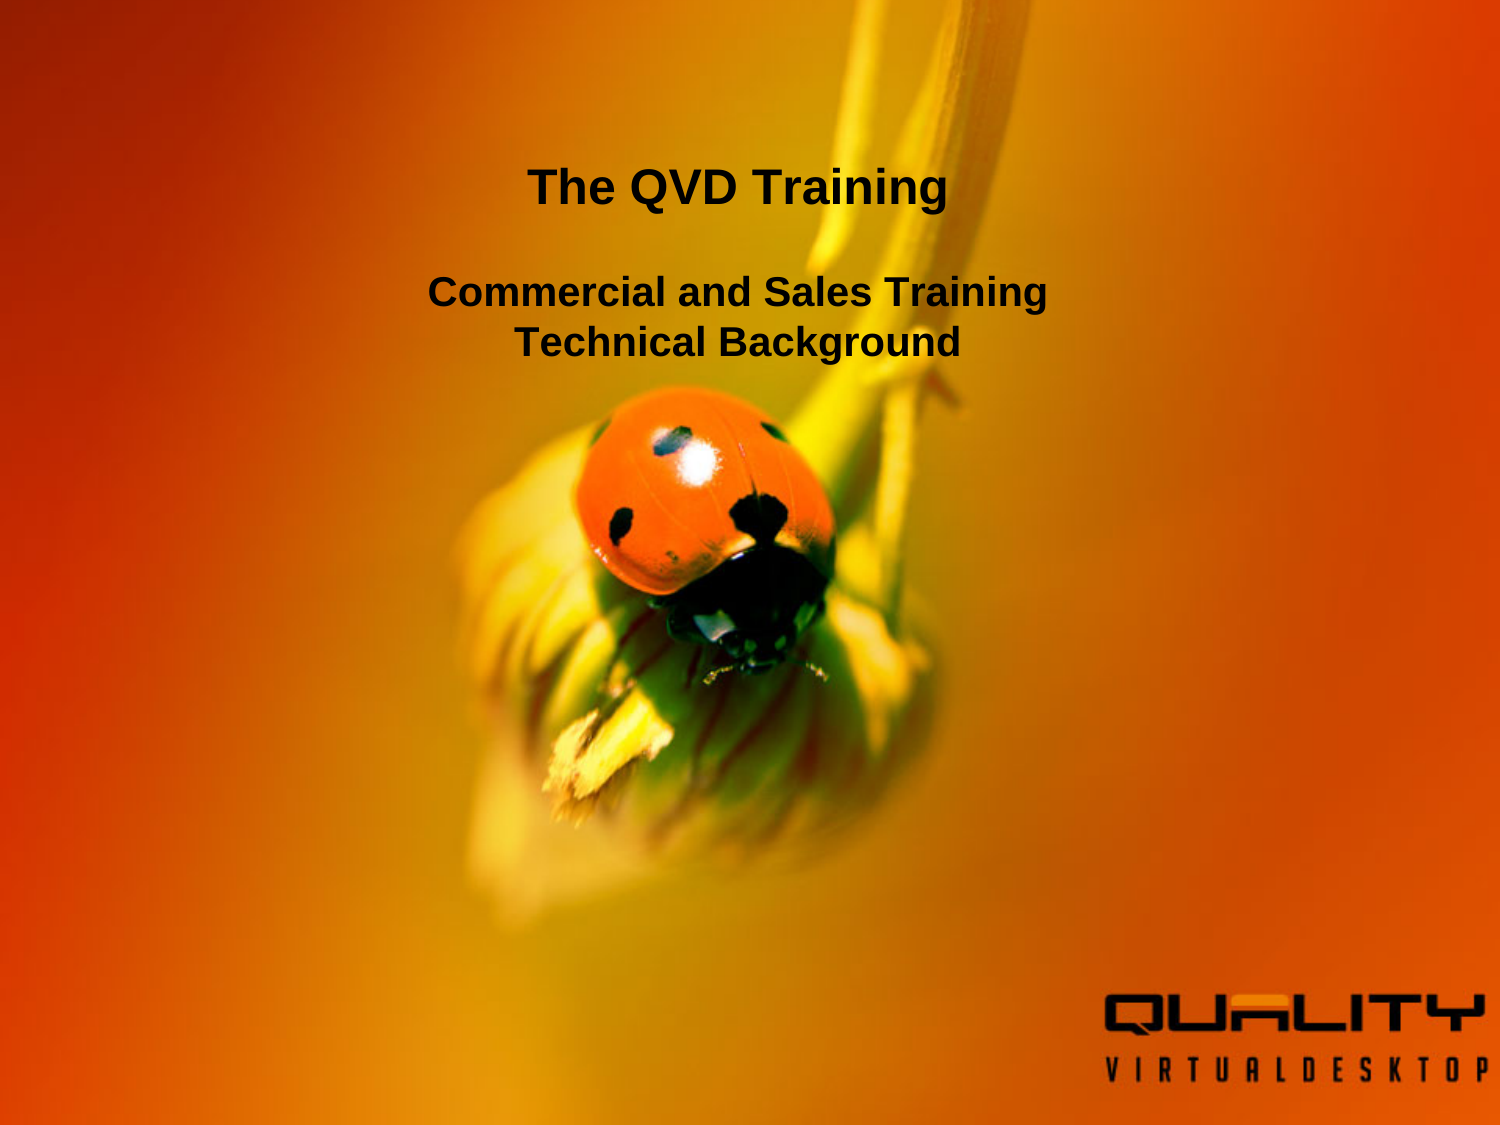

The QVD Training
Commercial and Sales Training
Technical Background
# Nombre del Producto
Fulanito de Tal
Cargo